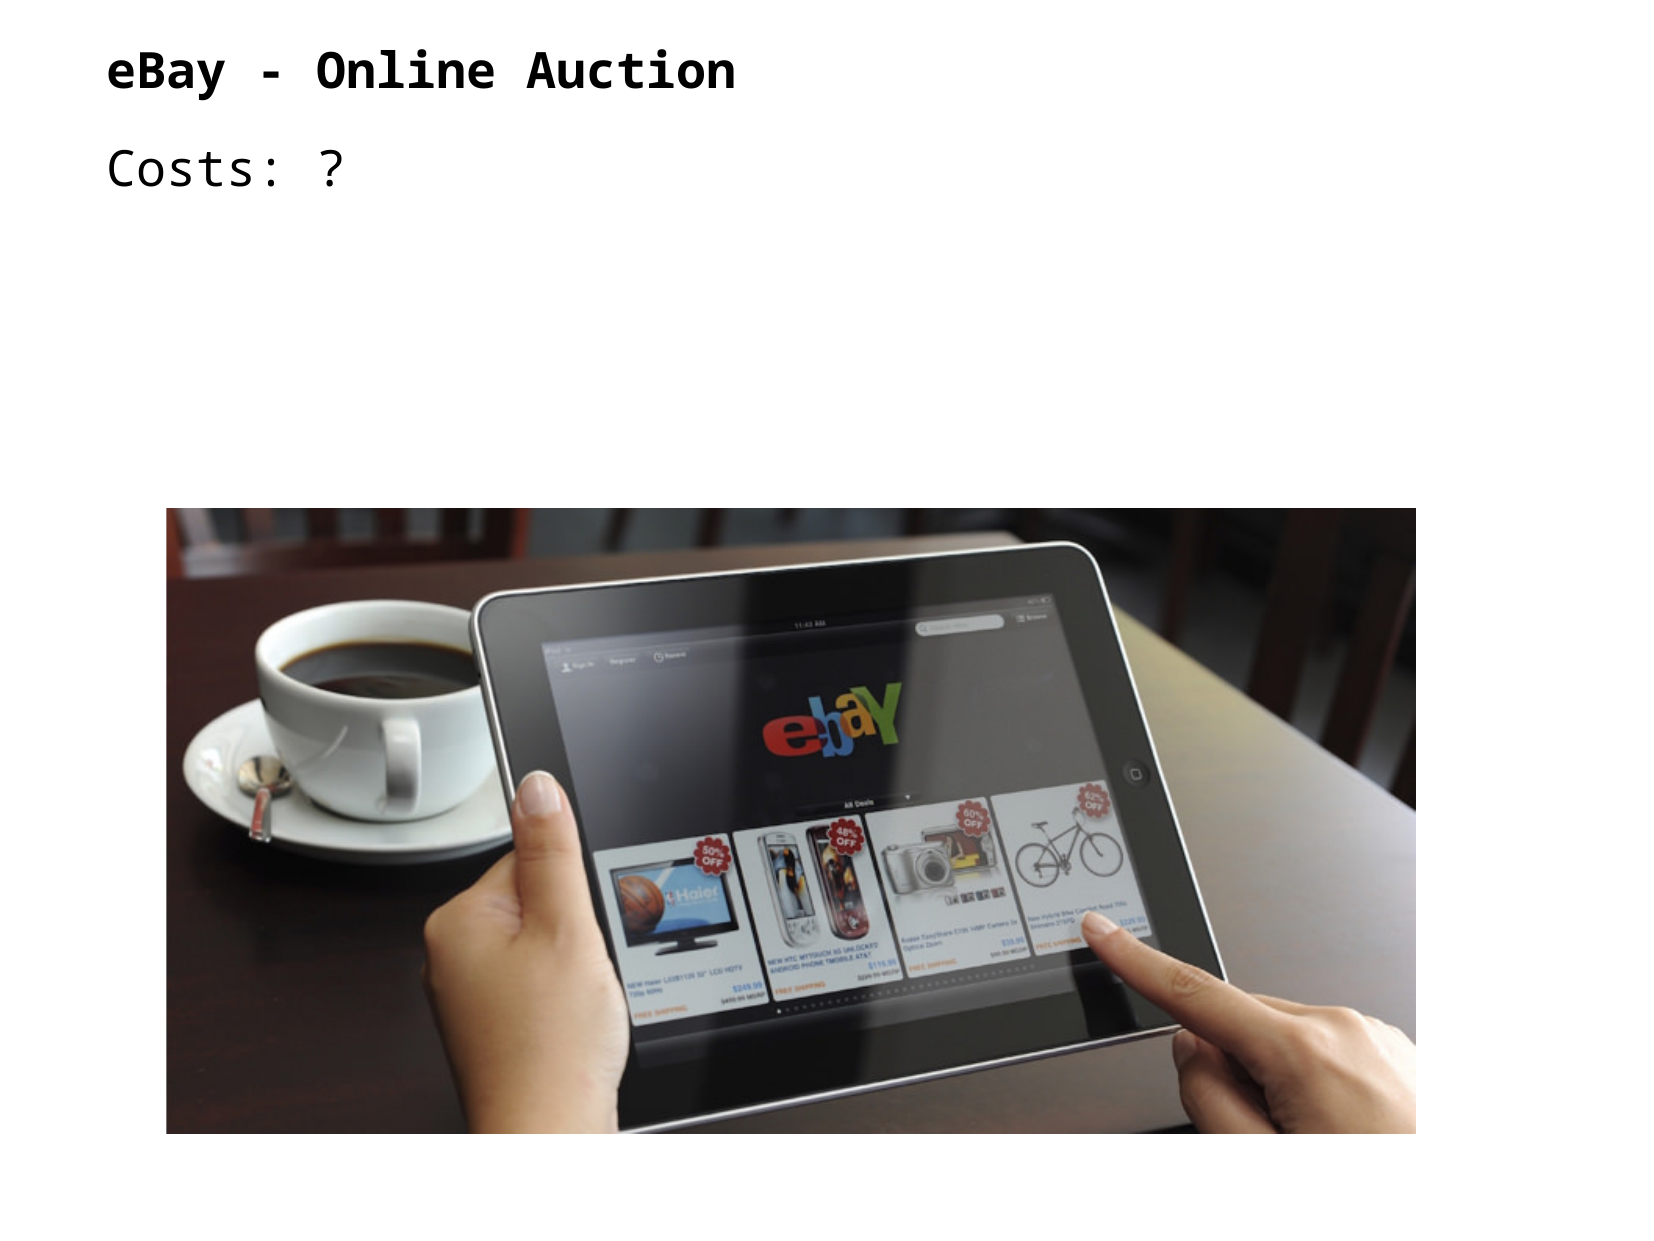

# eBay - Online Auction
Costs: ?